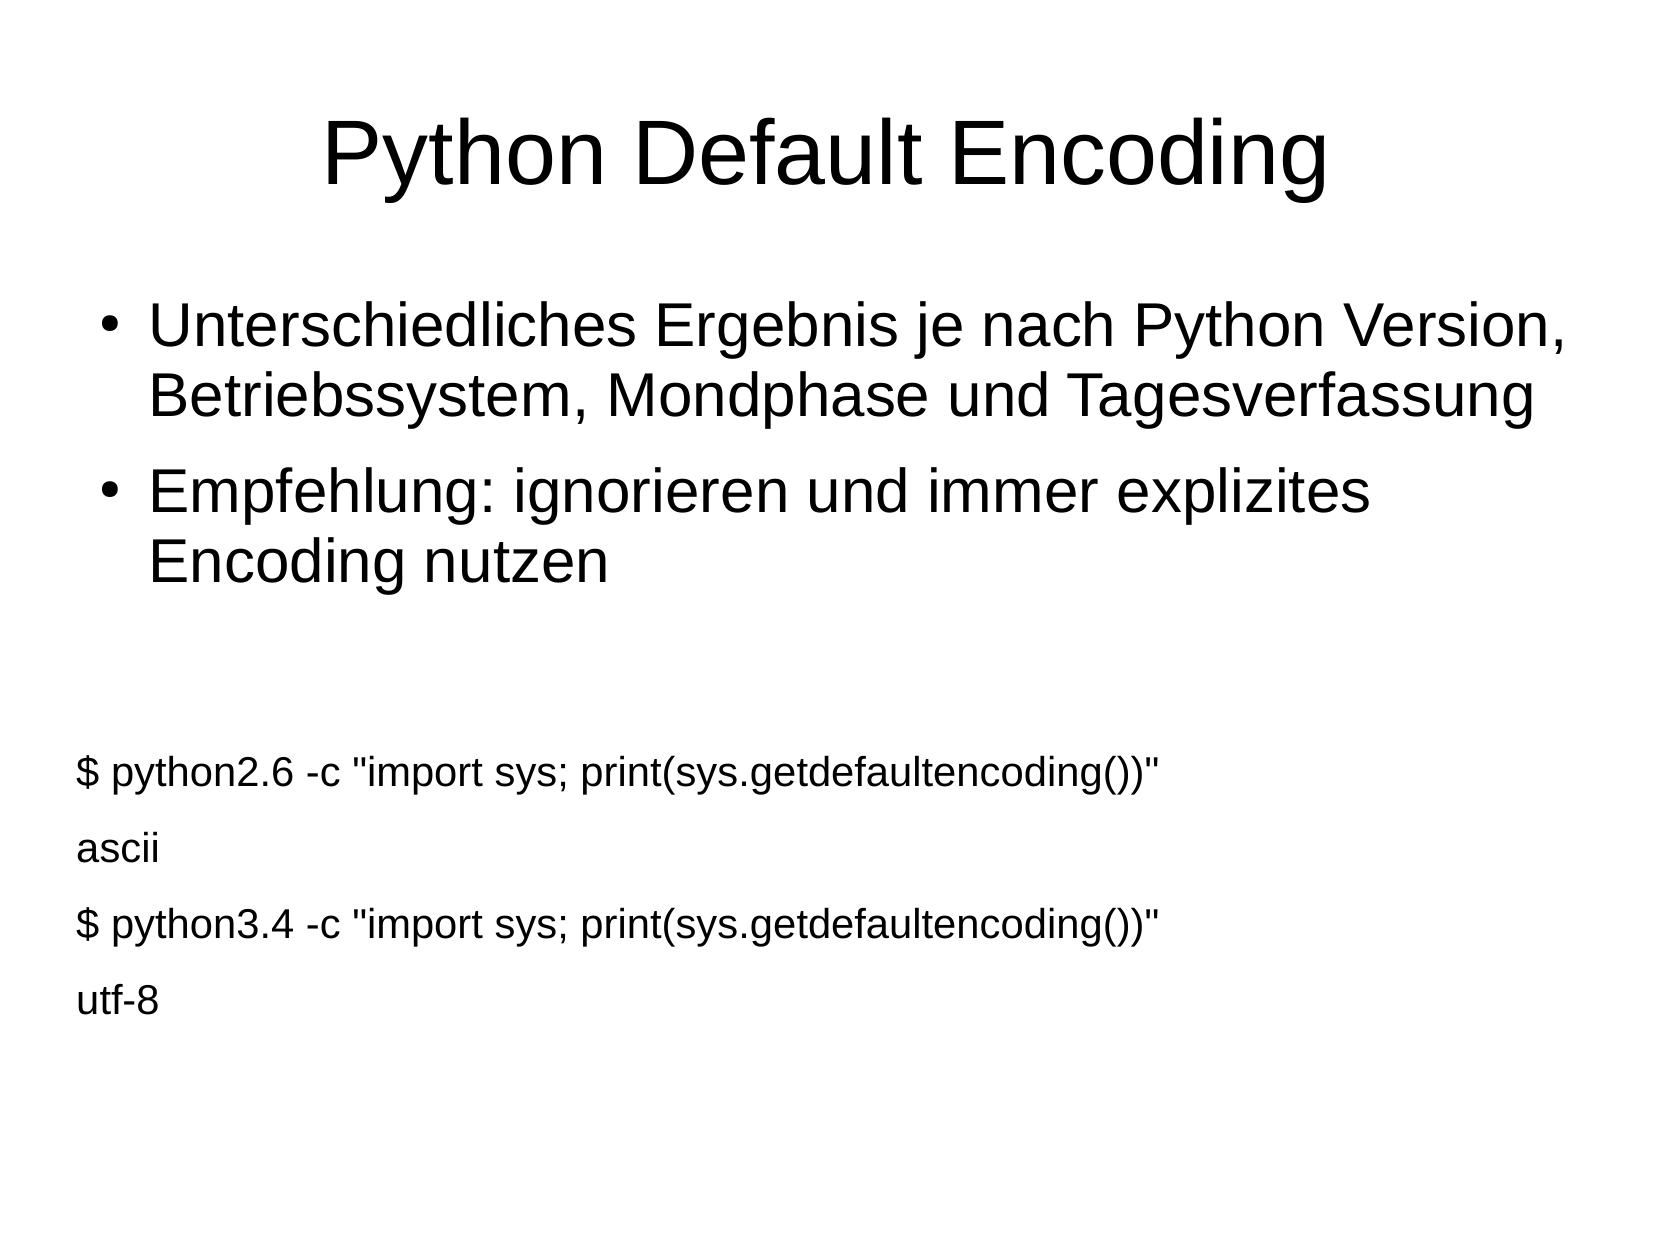

# Python Default Encoding
Unterschiedliches Ergebnis je nach Python Version, Betriebssystem, Mondphase und Tagesverfassung
Empfehlung: ignorieren und immer explizites Encoding nutzen
$ python2.6 -c "import sys; print(sys.getdefaultencoding())"
ascii
$ python3.4 -c "import sys; print(sys.getdefaultencoding())"
utf-8